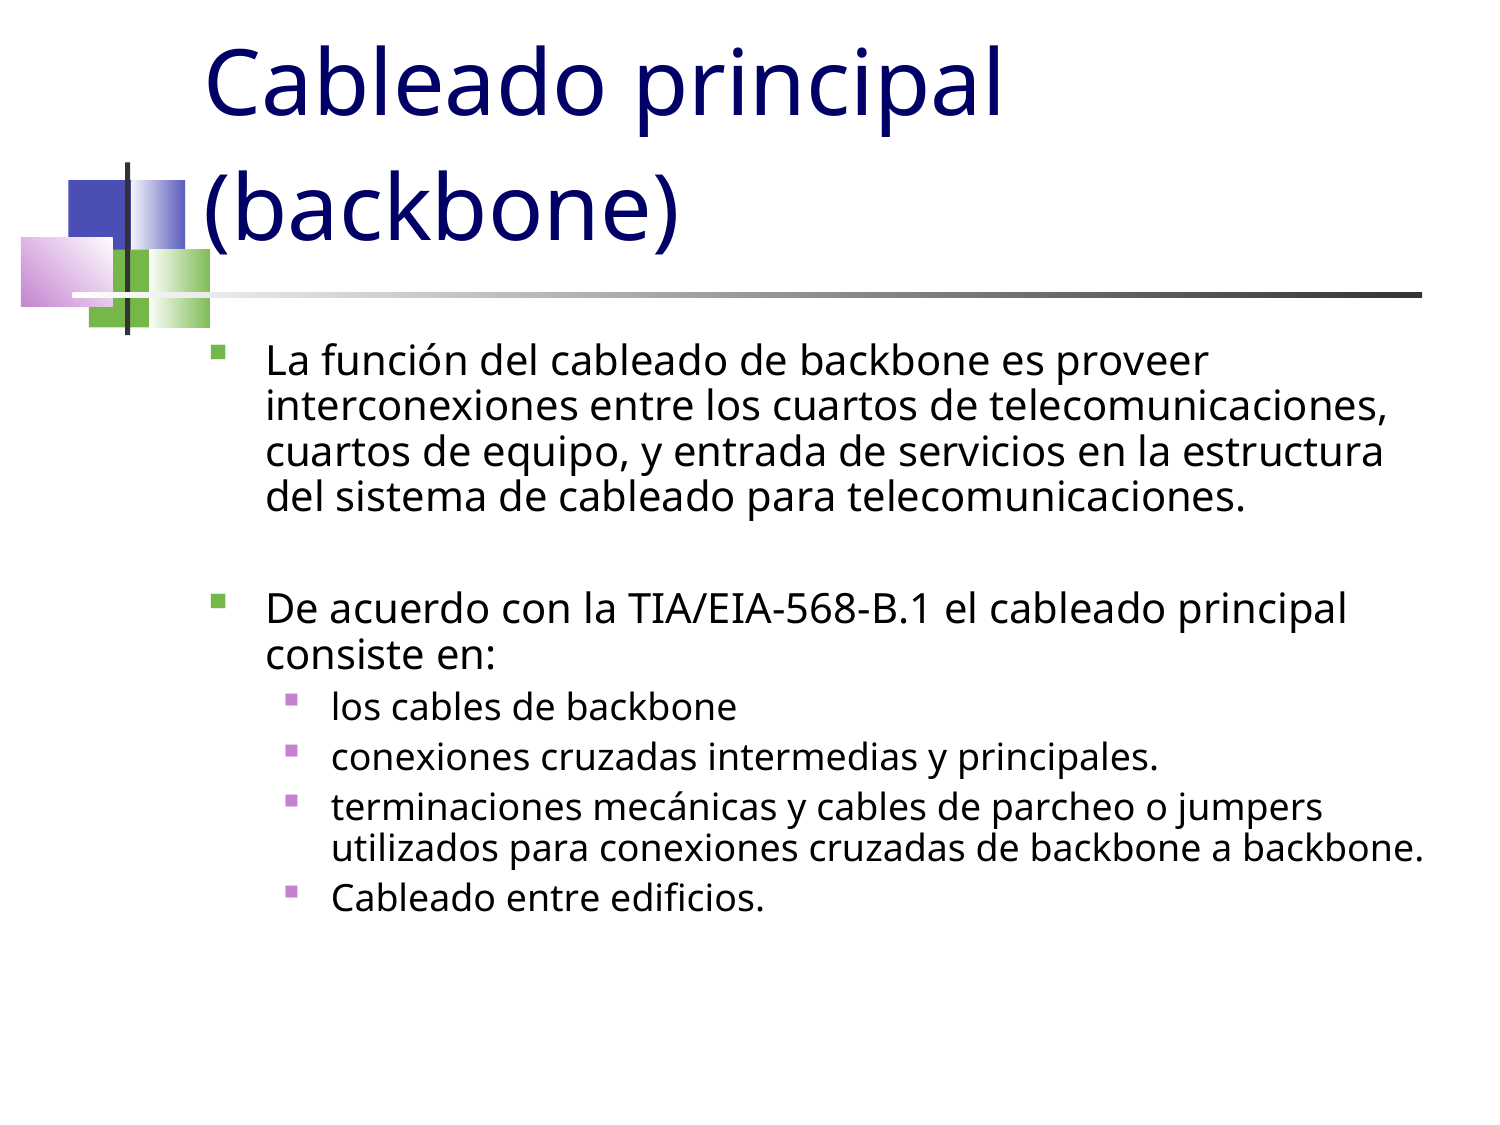

# Cableado principal (backbone)
La función del cableado de backbone es proveer interconexiones entre los cuartos de telecomunicaciones, cuartos de equipo, y entrada de servicios en la estructura del sistema de cableado para telecomunicaciones.
De acuerdo con la TIA/EIA-568-B.1 el cableado principal consiste en:
los cables de backbone
conexiones cruzadas intermedias y principales.
terminaciones mecánicas y cables de parcheo o jumpers utilizados para conexiones cruzadas de backbone a backbone.
Cableado entre edificios.